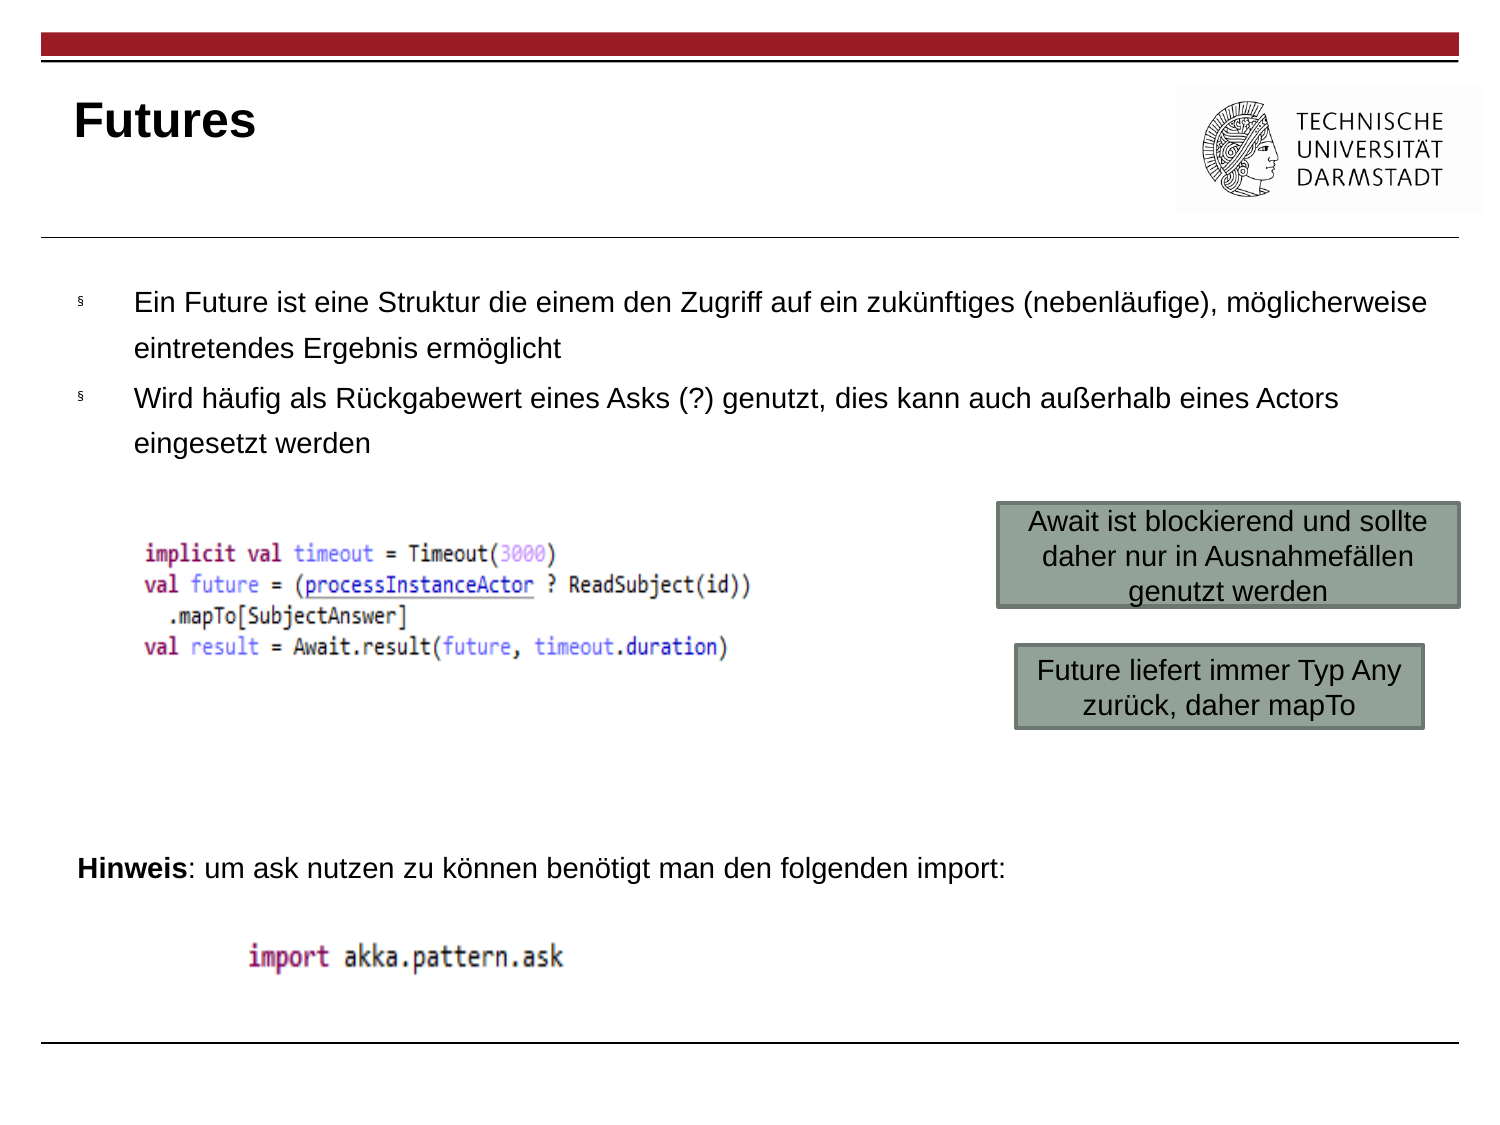

# Futures
Ein Future ist eine Struktur die einem den Zugriff auf ein zukünftiges (nebenläufige), möglicherweise eintretendes Ergebnis ermöglicht
Wird häufig als Rückgabewert eines Asks (?) genutzt, dies kann auch außerhalb eines Actors eingesetzt werden
Hinweis: um ask nutzen zu können benötigt man den folgenden import:
Await ist blockierend und sollte daher nur in Ausnahmefällen genutzt werden
Future liefert immer Typ Any zurück, daher mapTo